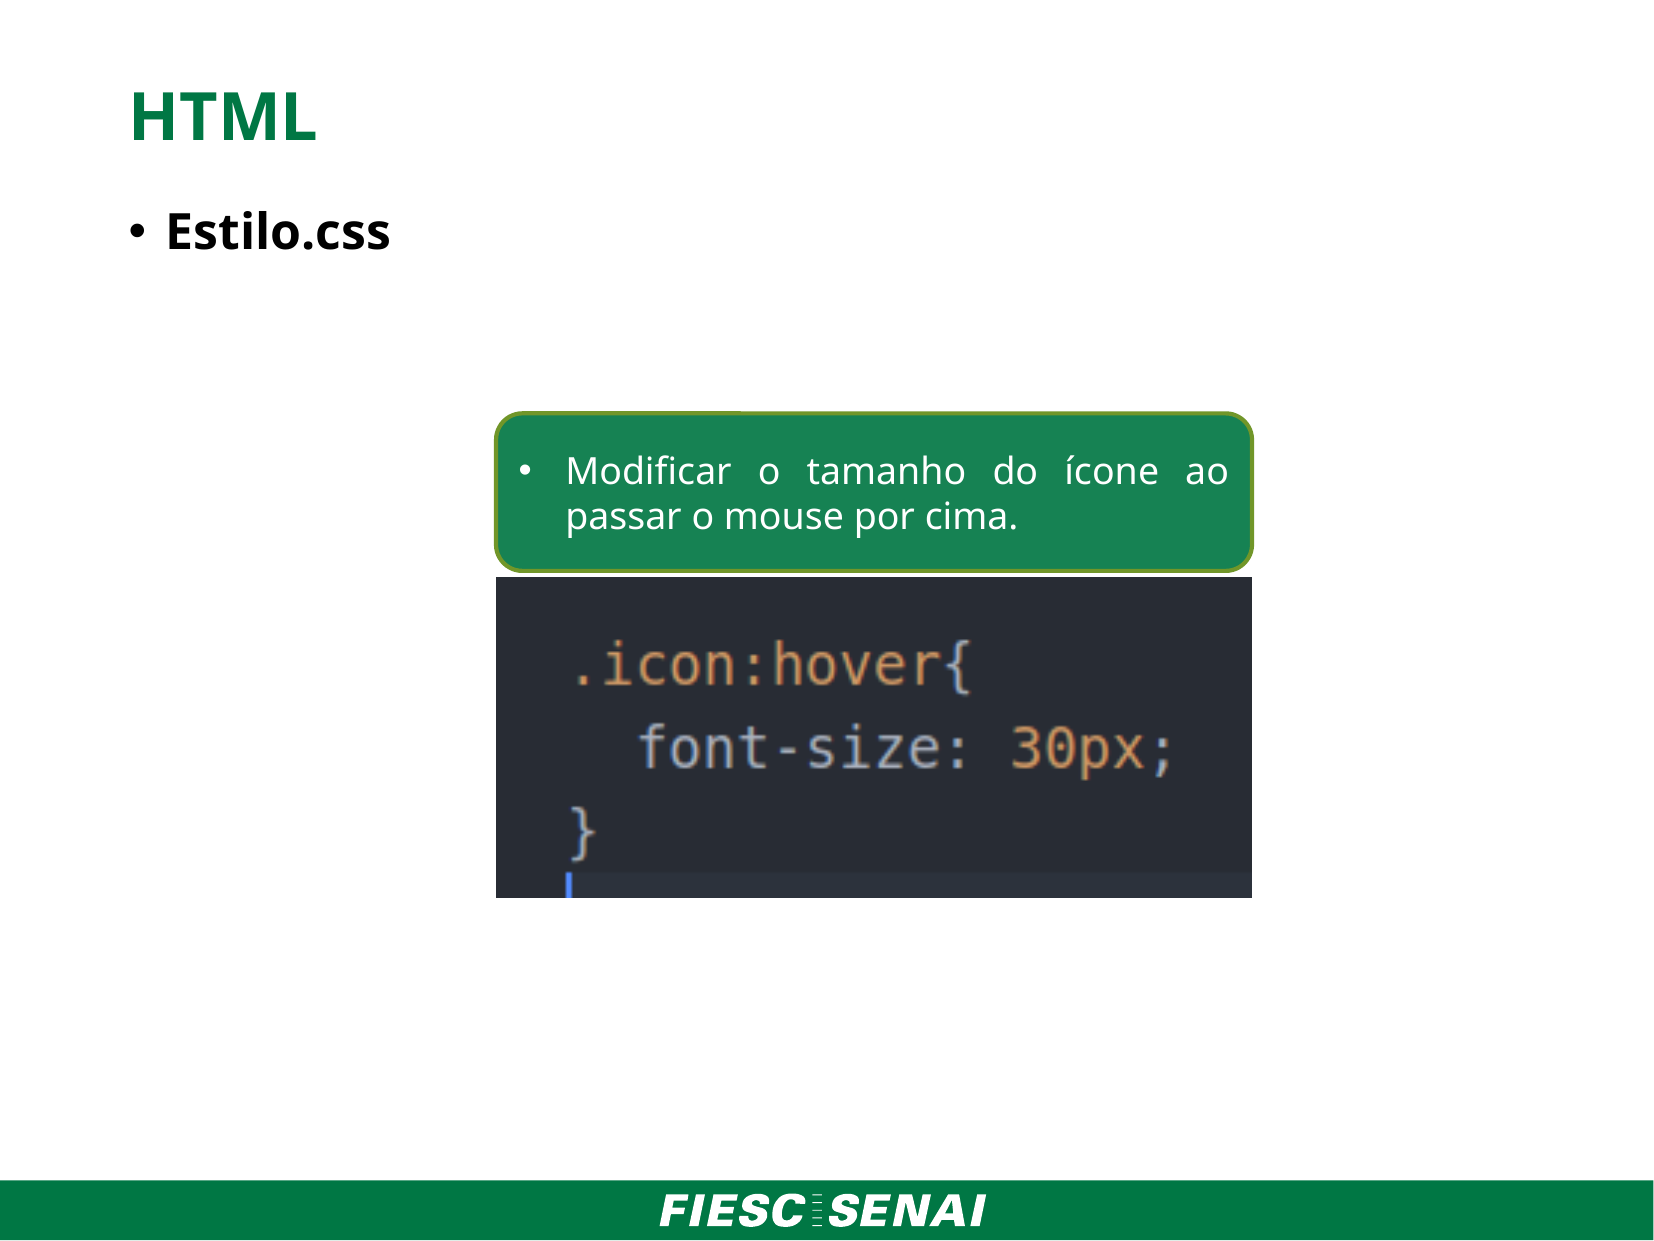

HTML
Estilo.css
Modificar o tamanho do ícone ao passar o mouse por cima.